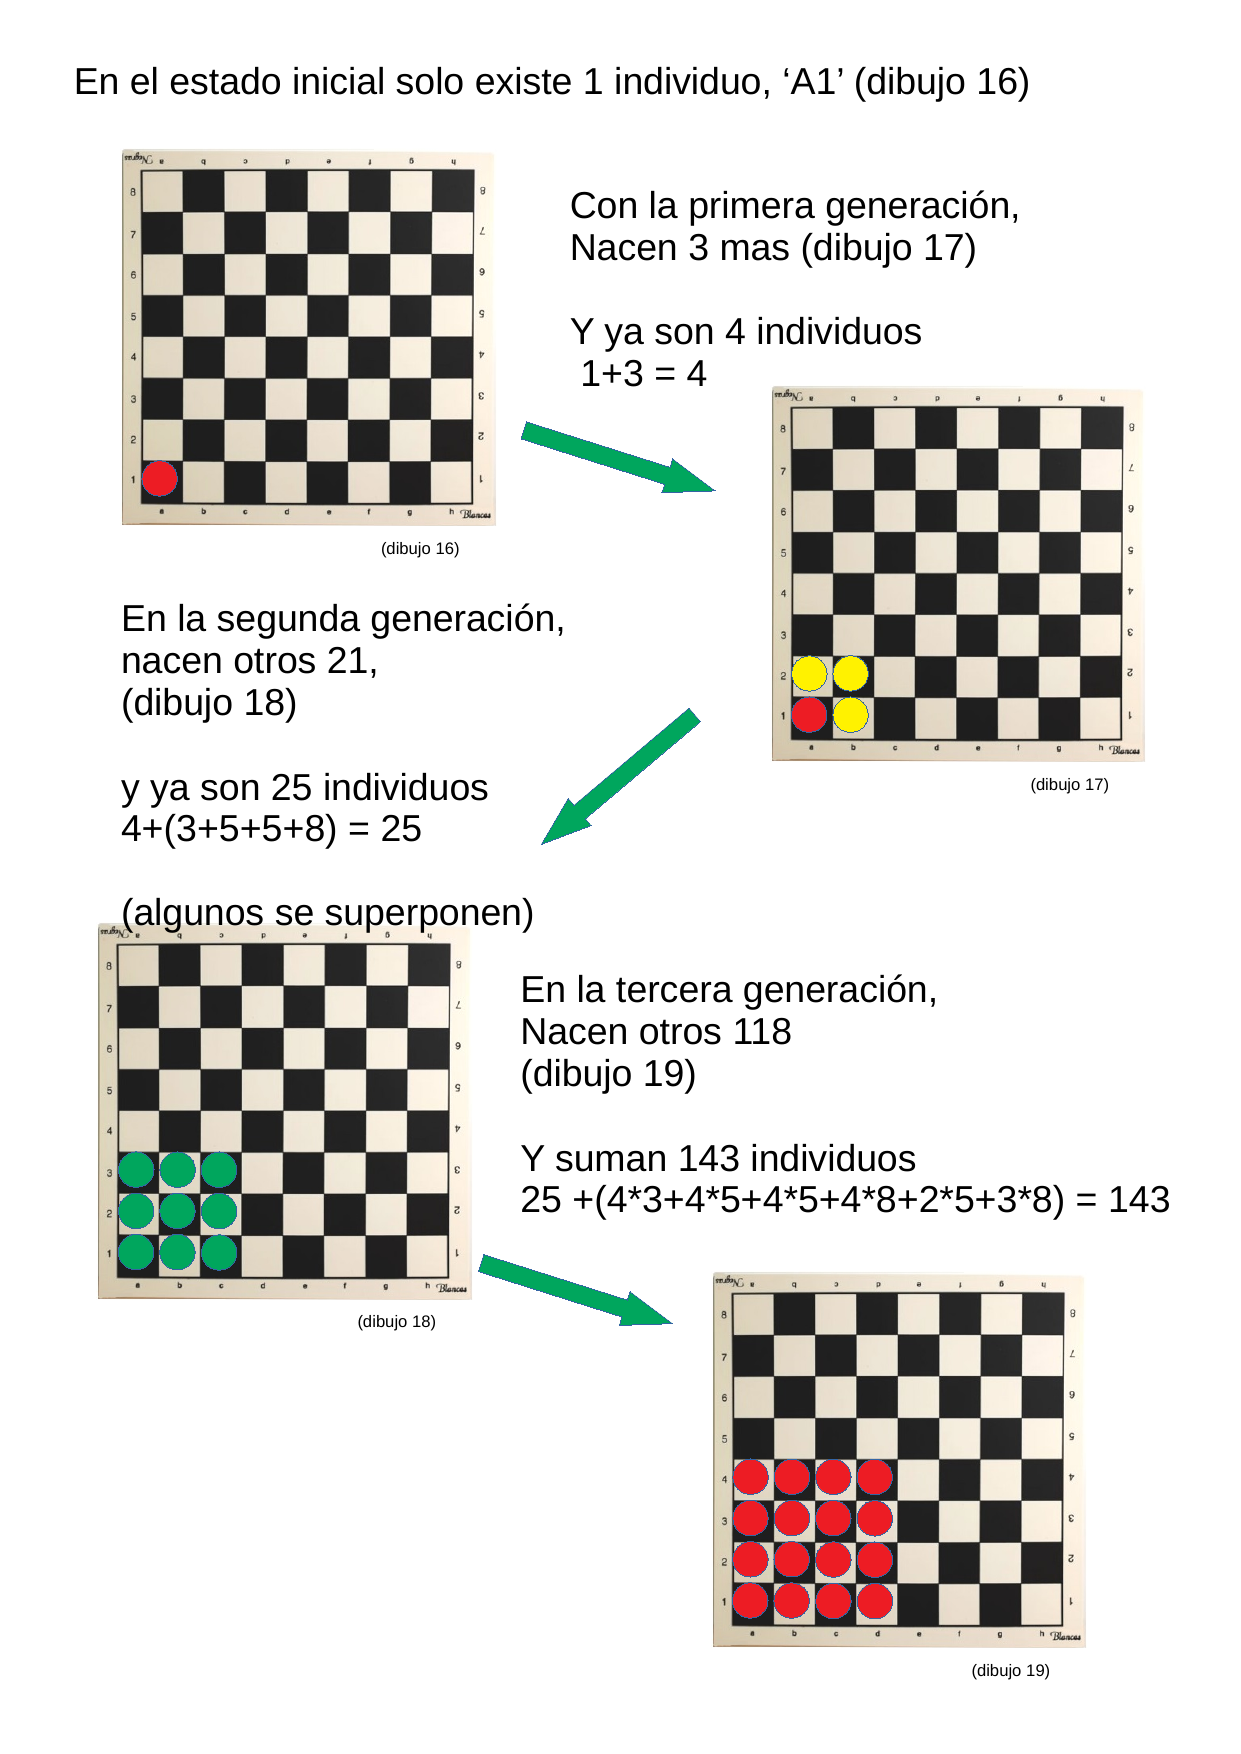

En el estado inicial solo existe 1 individuo, ‘A1’ (dibujo 16)
Con la primera generación,
Nacen 3 mas (dibujo 17)
Y ya son 4 individuos
 1+3 = 4
(dibujo 16)
En la segunda generación,
nacen otros 21,
(dibujo 18)
y ya son 25 individuos
4+(3+5+5+8) = 25
(algunos se superponen)
(dibujo 17)
En la tercera generación,
Nacen otros 118
(dibujo 19)
Y suman 143 individuos
25 +(4*3+4*5+4*5+4*8+2*5+3*8) = 143
(dibujo 18)
(dibujo 19)